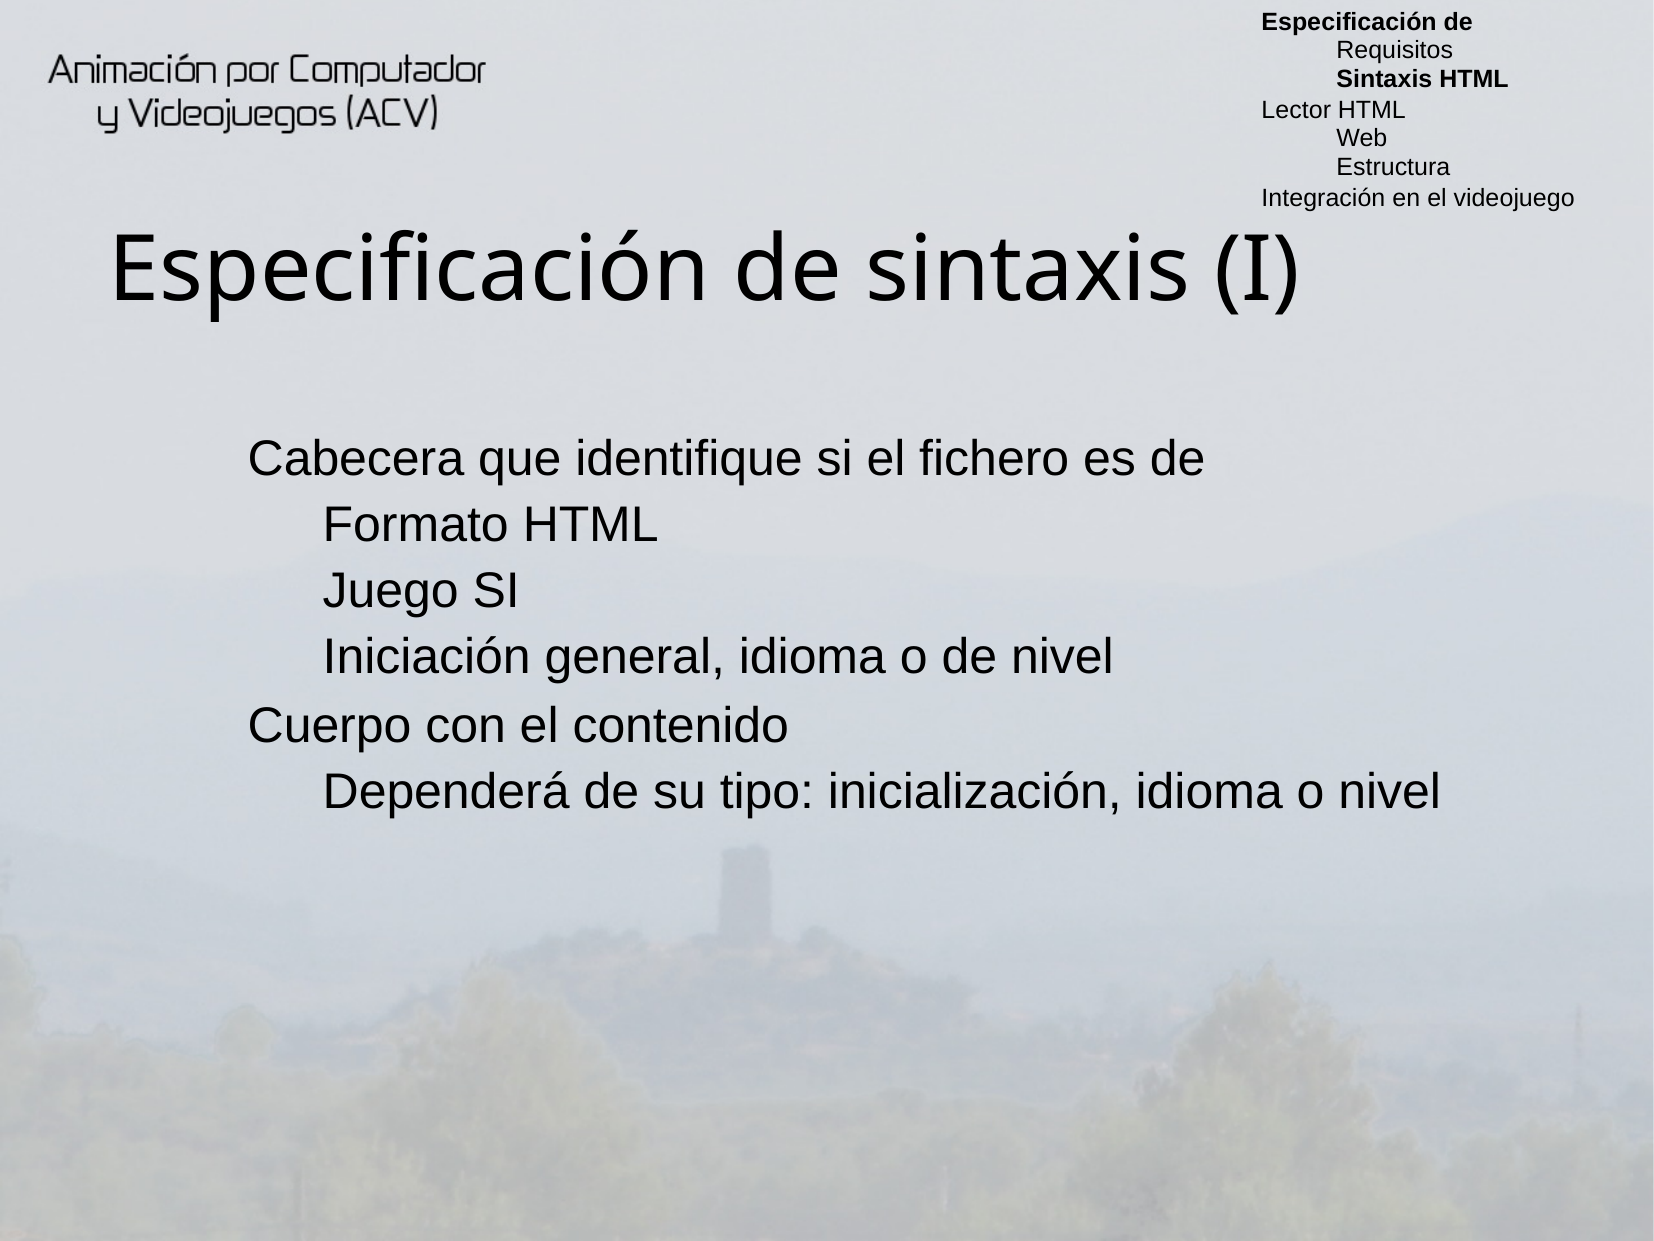

Especificación de
Requisitos
Sintaxis HTML
Lector HTML
Web
Estructura
Integración en el videojuego
Especificación de sintaxis (I)
# Cabecera que identifique si el fichero es de
Formato HTML
Juego SI
Iniciación general, idioma o de nivel
Cuerpo con el contenido
Dependerá de su tipo: inicialización, idioma o nivel